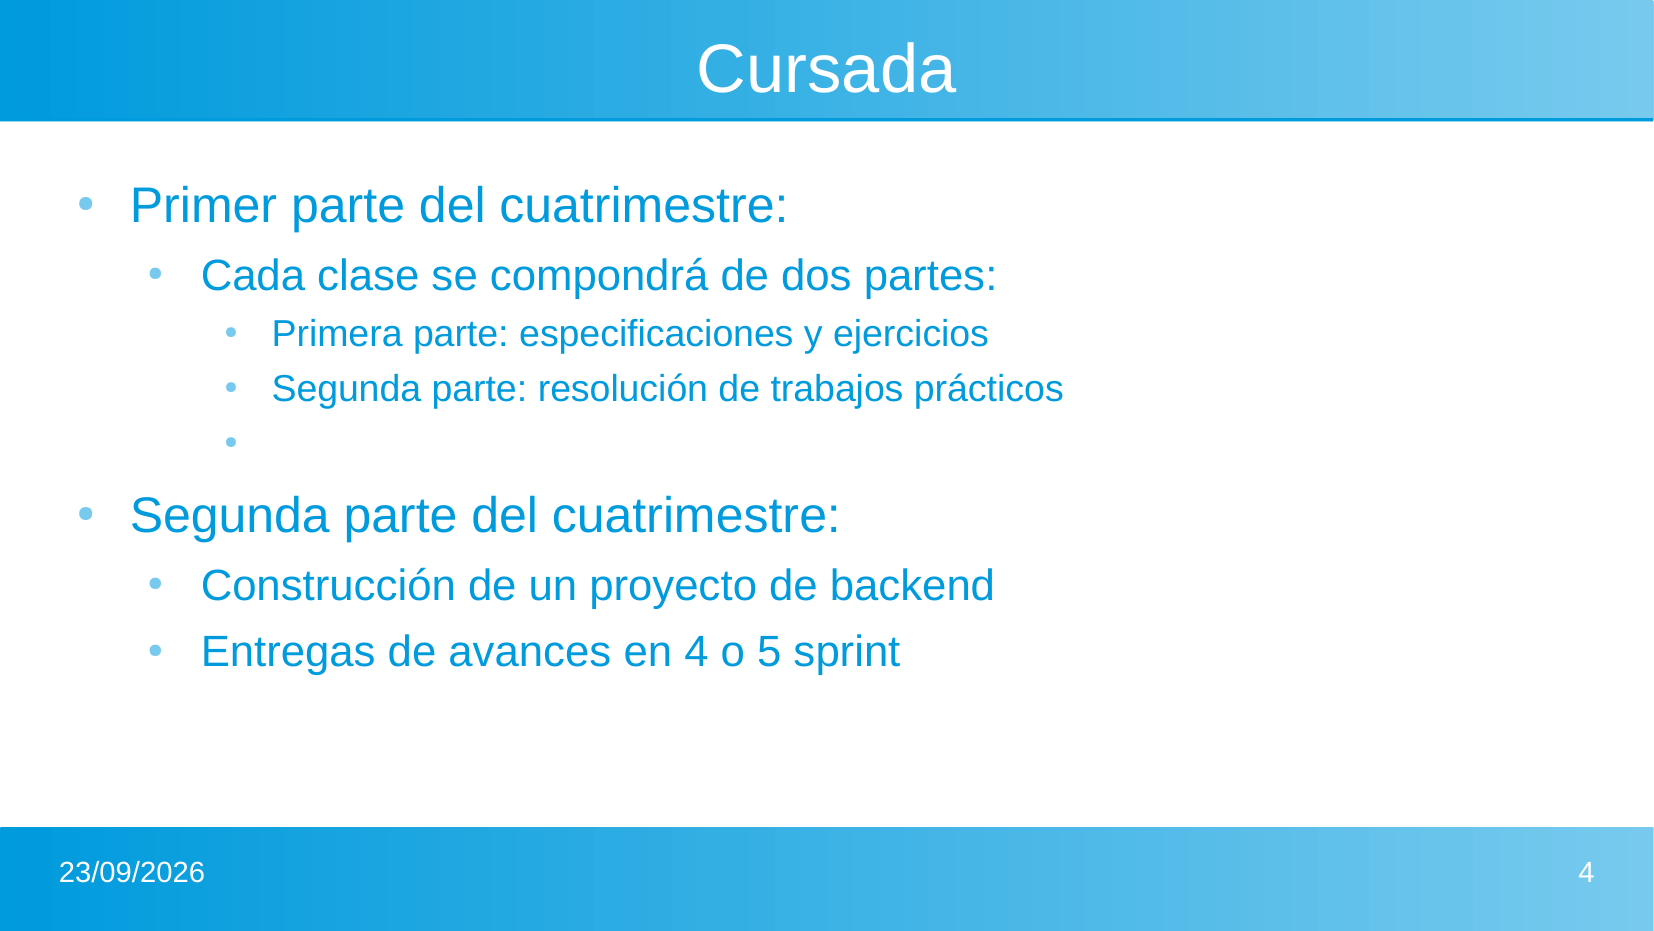

# Cursada
Primer parte del cuatrimestre:
Cada clase se compondrá de dos partes:
Primera parte: especificaciones y ejercicios
Segunda parte: resolución de trabajos prácticos
Segunda parte del cuatrimestre:
Construcción de un proyecto de backend
Entregas de avances en 4 o 5 sprint
4